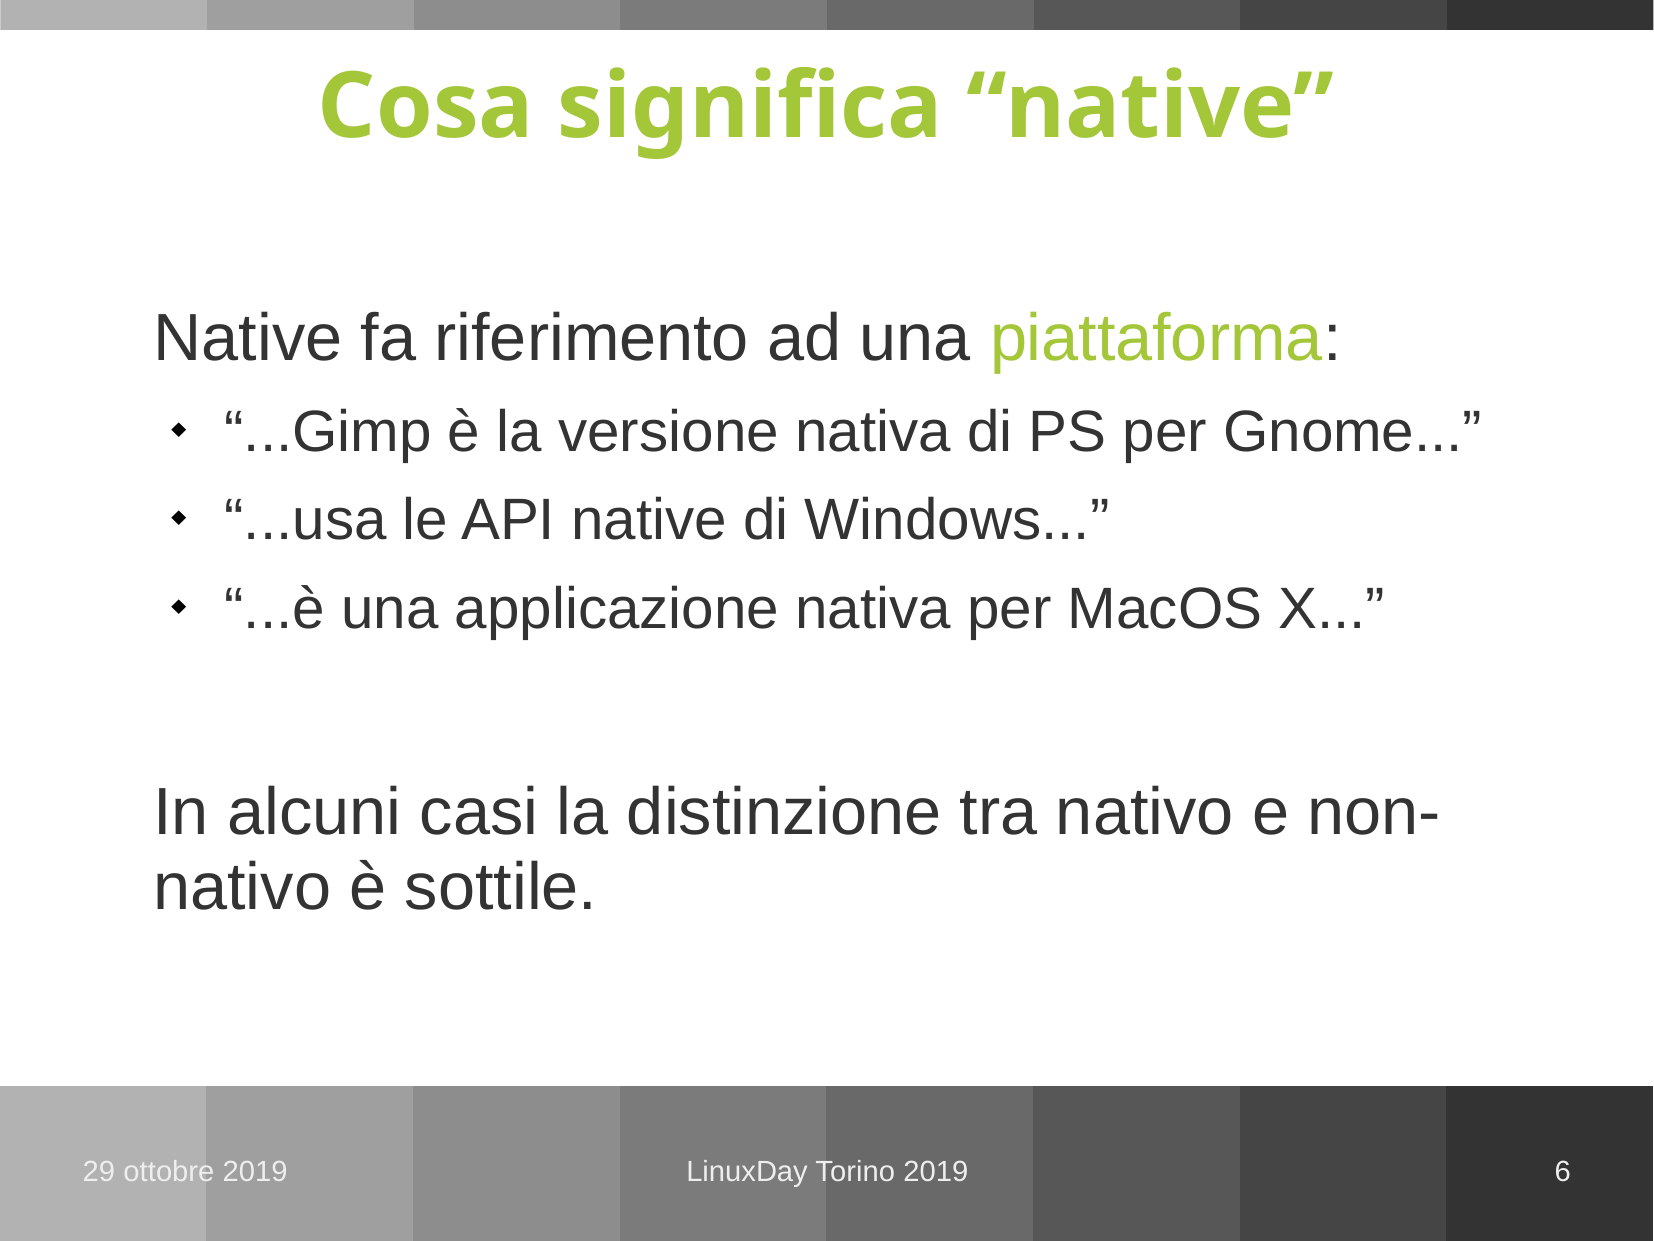

# Cosa significa “native”
Native fa riferimento ad una piattaforma:
“...Gimp è la versione nativa di PS per Gnome...”
“...usa le API native di Windows...”
“...è una applicazione nativa per MacOS X...”
In alcuni casi la distinzione tra nativo e non-nativo è sottile.
29 ottobre 2019
LinuxDay Torino 2019
6